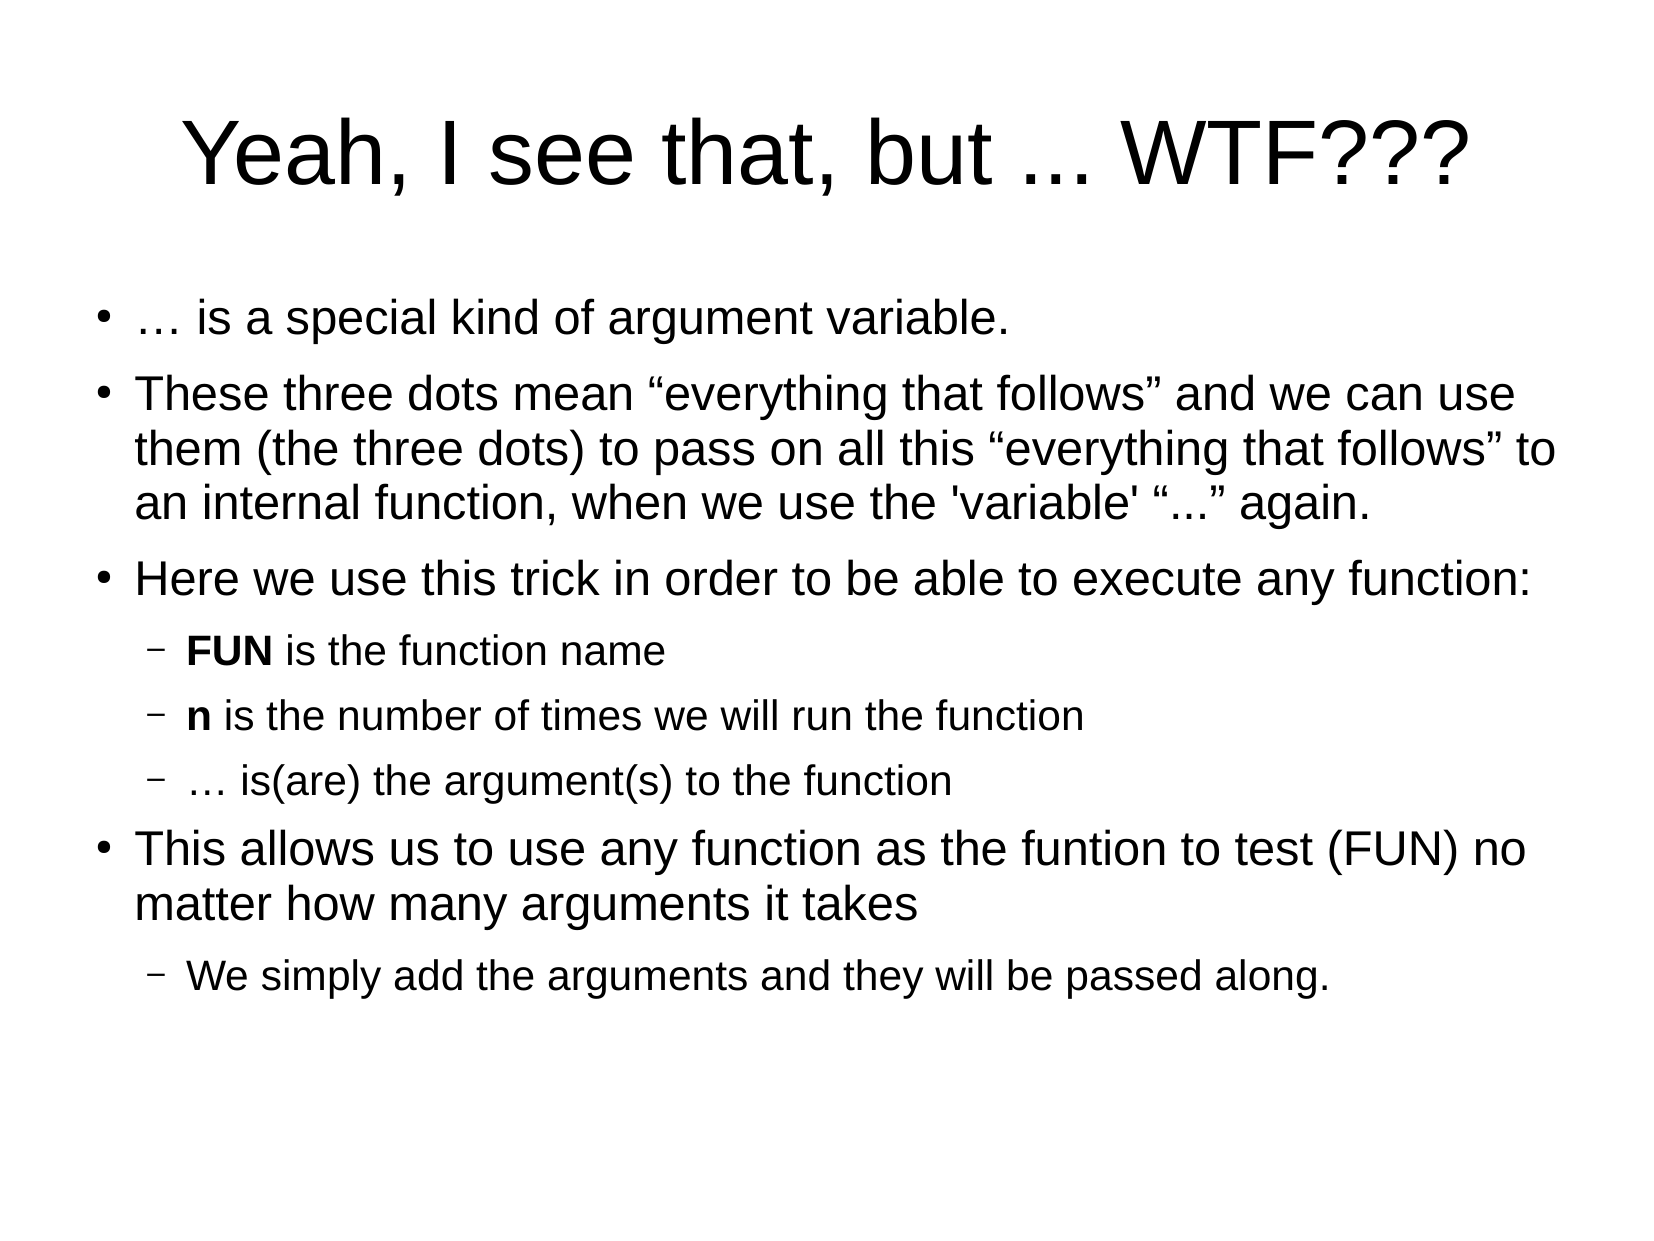

# Yeah, I see that, but ... WTF???
… is a special kind of argument variable.
These three dots mean “everything that follows” and we can use them (the three dots) to pass on all this “everything that follows” to an internal function, when we use the 'variable' “...” again.
Here we use this trick in order to be able to execute any function:
FUN is the function name
n is the number of times we will run the function
… is(are) the argument(s) to the function
This allows us to use any function as the funtion to test (FUN) no matter how many arguments it takes
We simply add the arguments and they will be passed along.